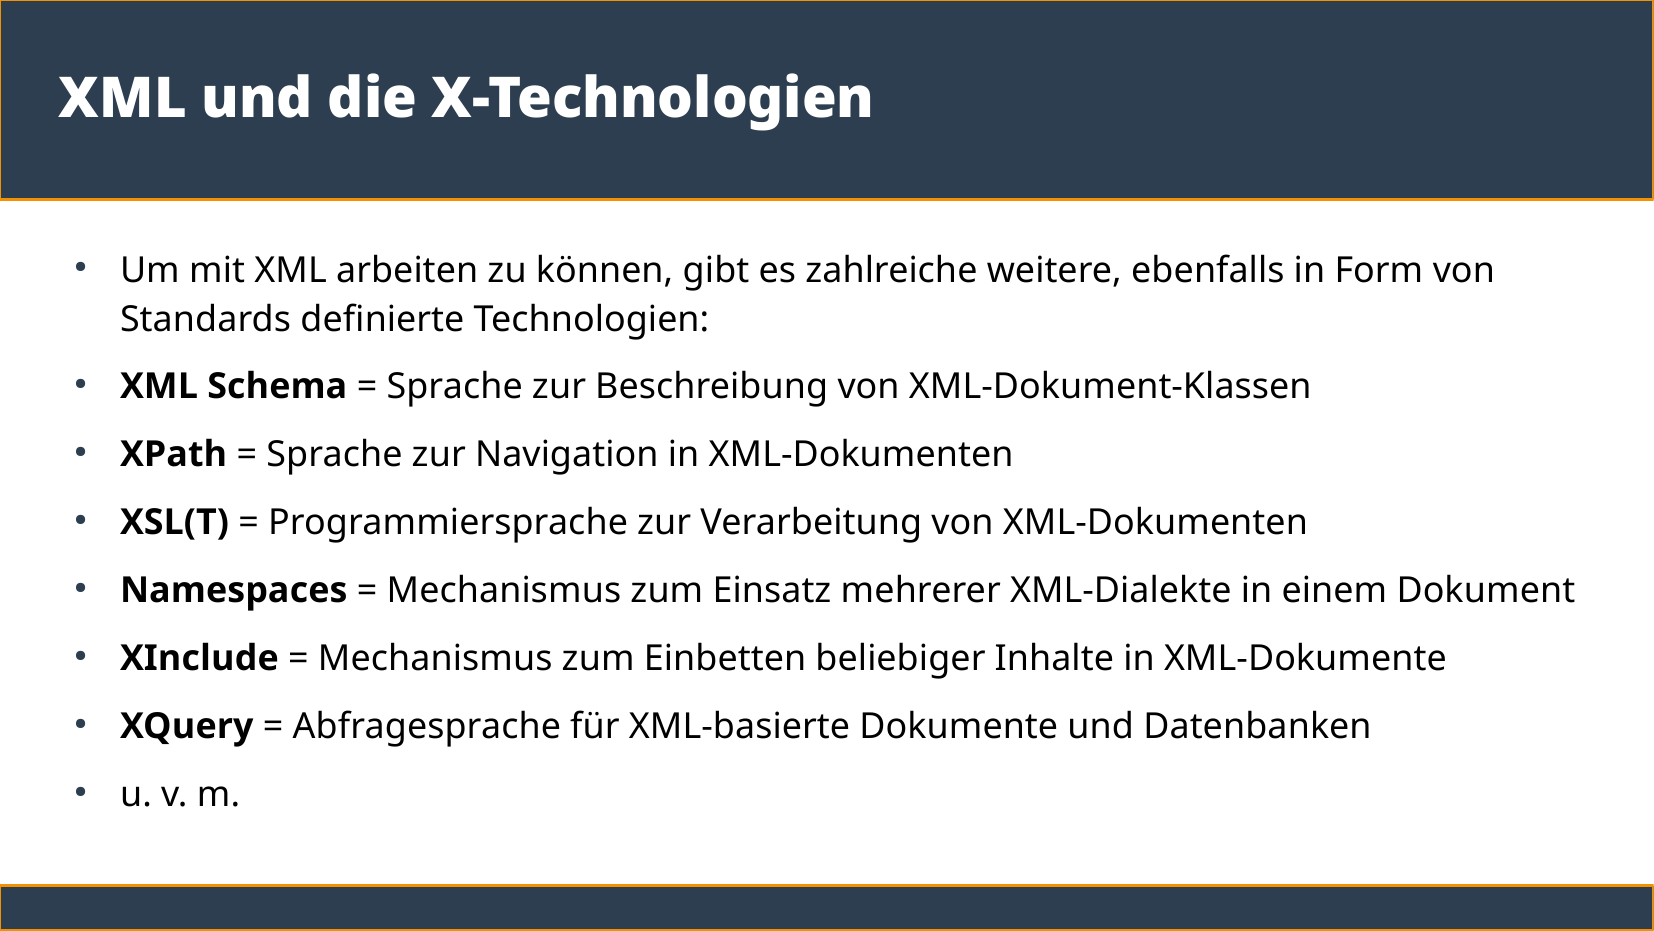

# XML und die X-Technologien
Um mit XML arbeiten zu können, gibt es zahlreiche weitere, ebenfalls in Form von Standards definierte Technologien:
XML Schema = Sprache zur Beschreibung von XML-Dokument-Klassen
XPath = Sprache zur Navigation in XML-Dokumenten
XSL(T) = Programmiersprache zur Verarbeitung von XML-Dokumenten
Namespaces = Mechanismus zum Einsatz mehrerer XML-Dialekte in einem Dokument
XInclude = Mechanismus zum Einbetten beliebiger Inhalte in XML-Dokumente
XQuery = Abfragesprache für XML-basierte Dokumente und Datenbanken
u. v. m.